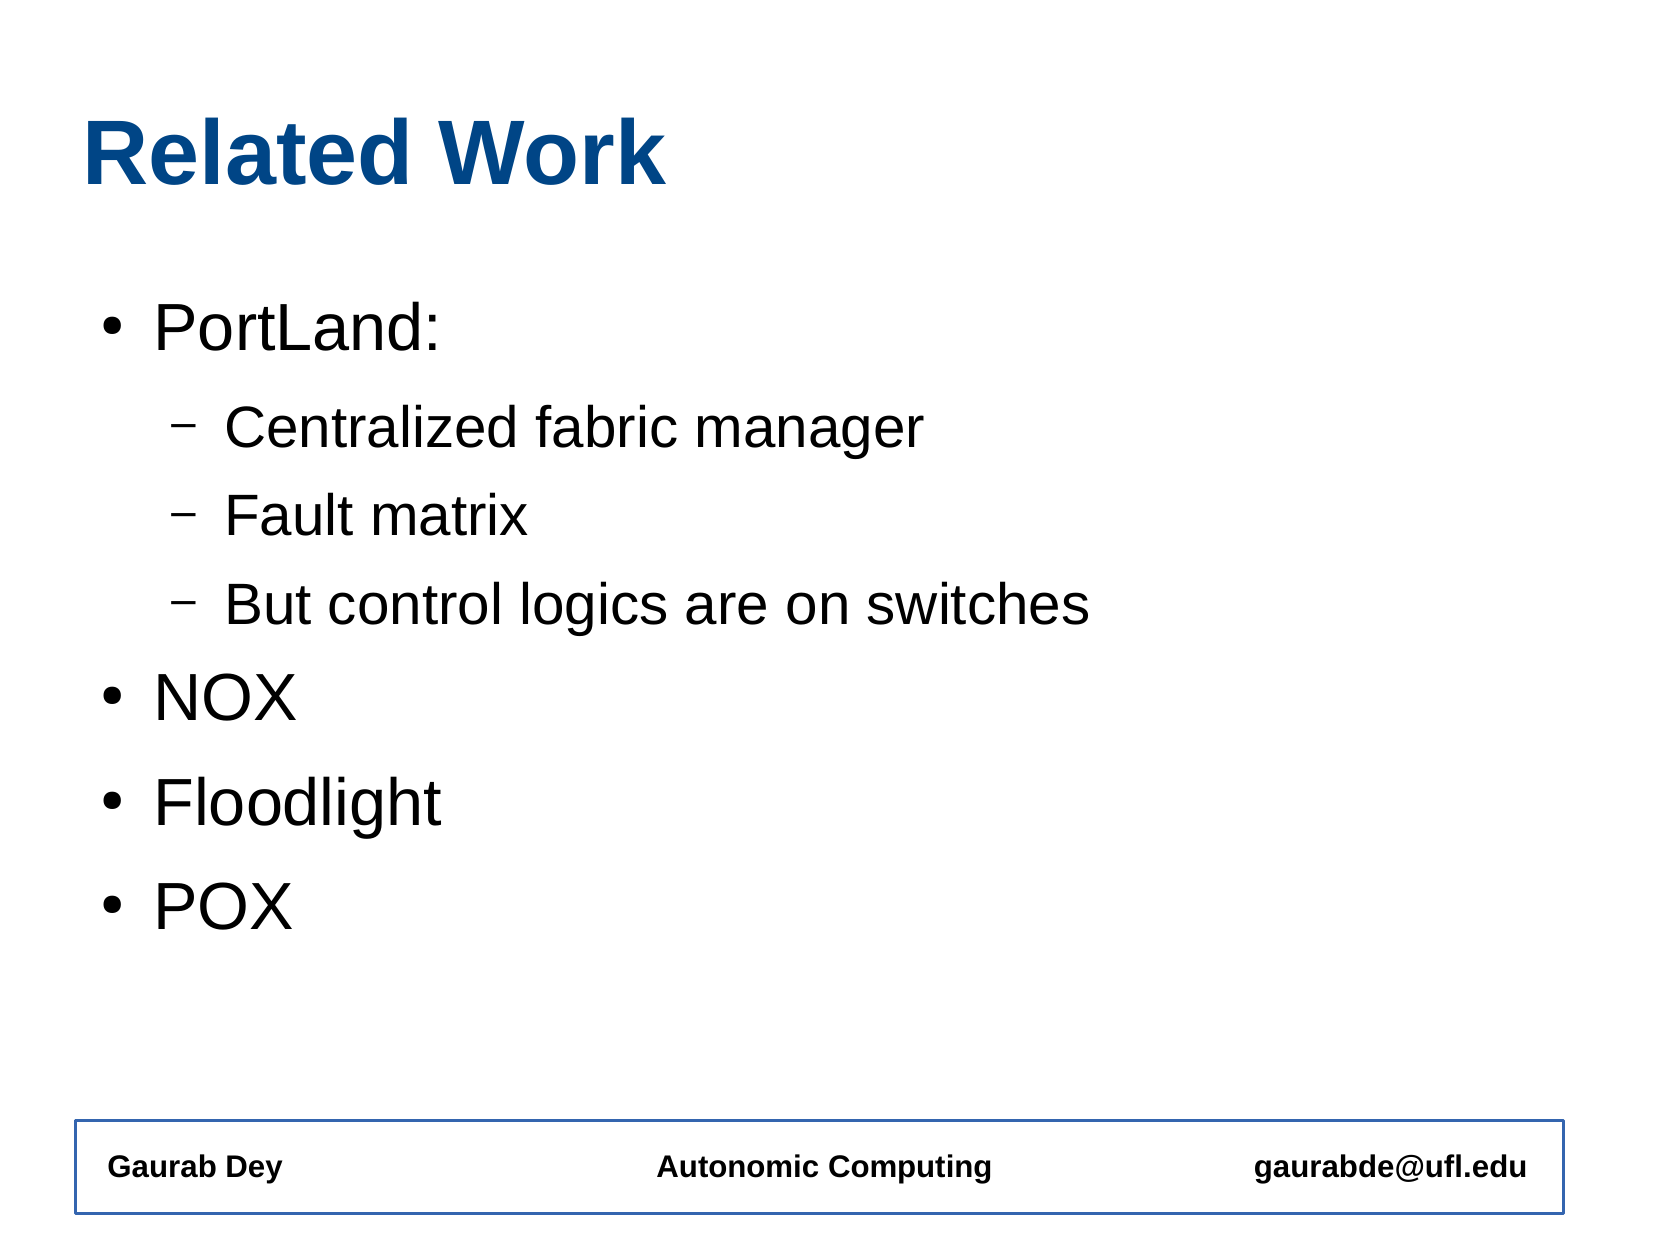

# Related Work
PortLand:
Centralized fabric manager
Fault matrix
But control logics are on switches
NOX
Floodlight
POX
Gaurab Dey Autonomic Computing gaurabde@ufl.edu